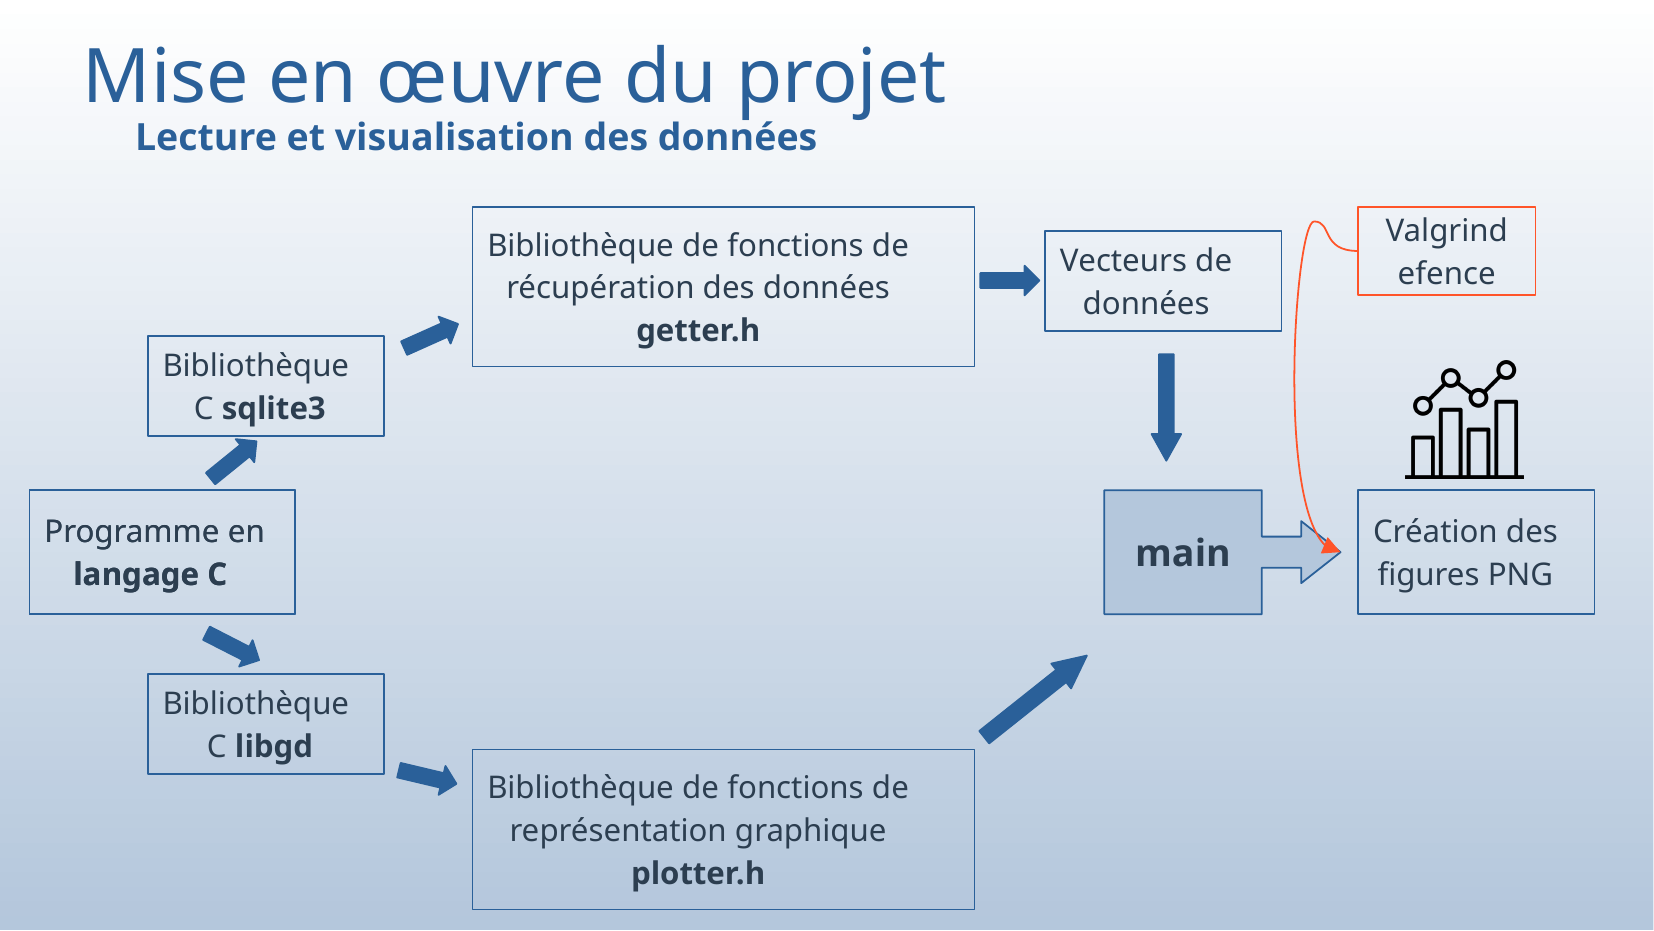

# Mise en œuvre du projet
Lecture et visualisation des données
Bibliothèque de fonctions de récupération des données
getter.h
Valgrind
efence
Vecteurs de données
Bibliothèque
 C sqlite3
Programme en
langage C
Programme en
langage C
main
Création des figures PNG
Bibliothèque
 C libgd
Bibliothèque de fonctions de représentation graphique
plotter.h